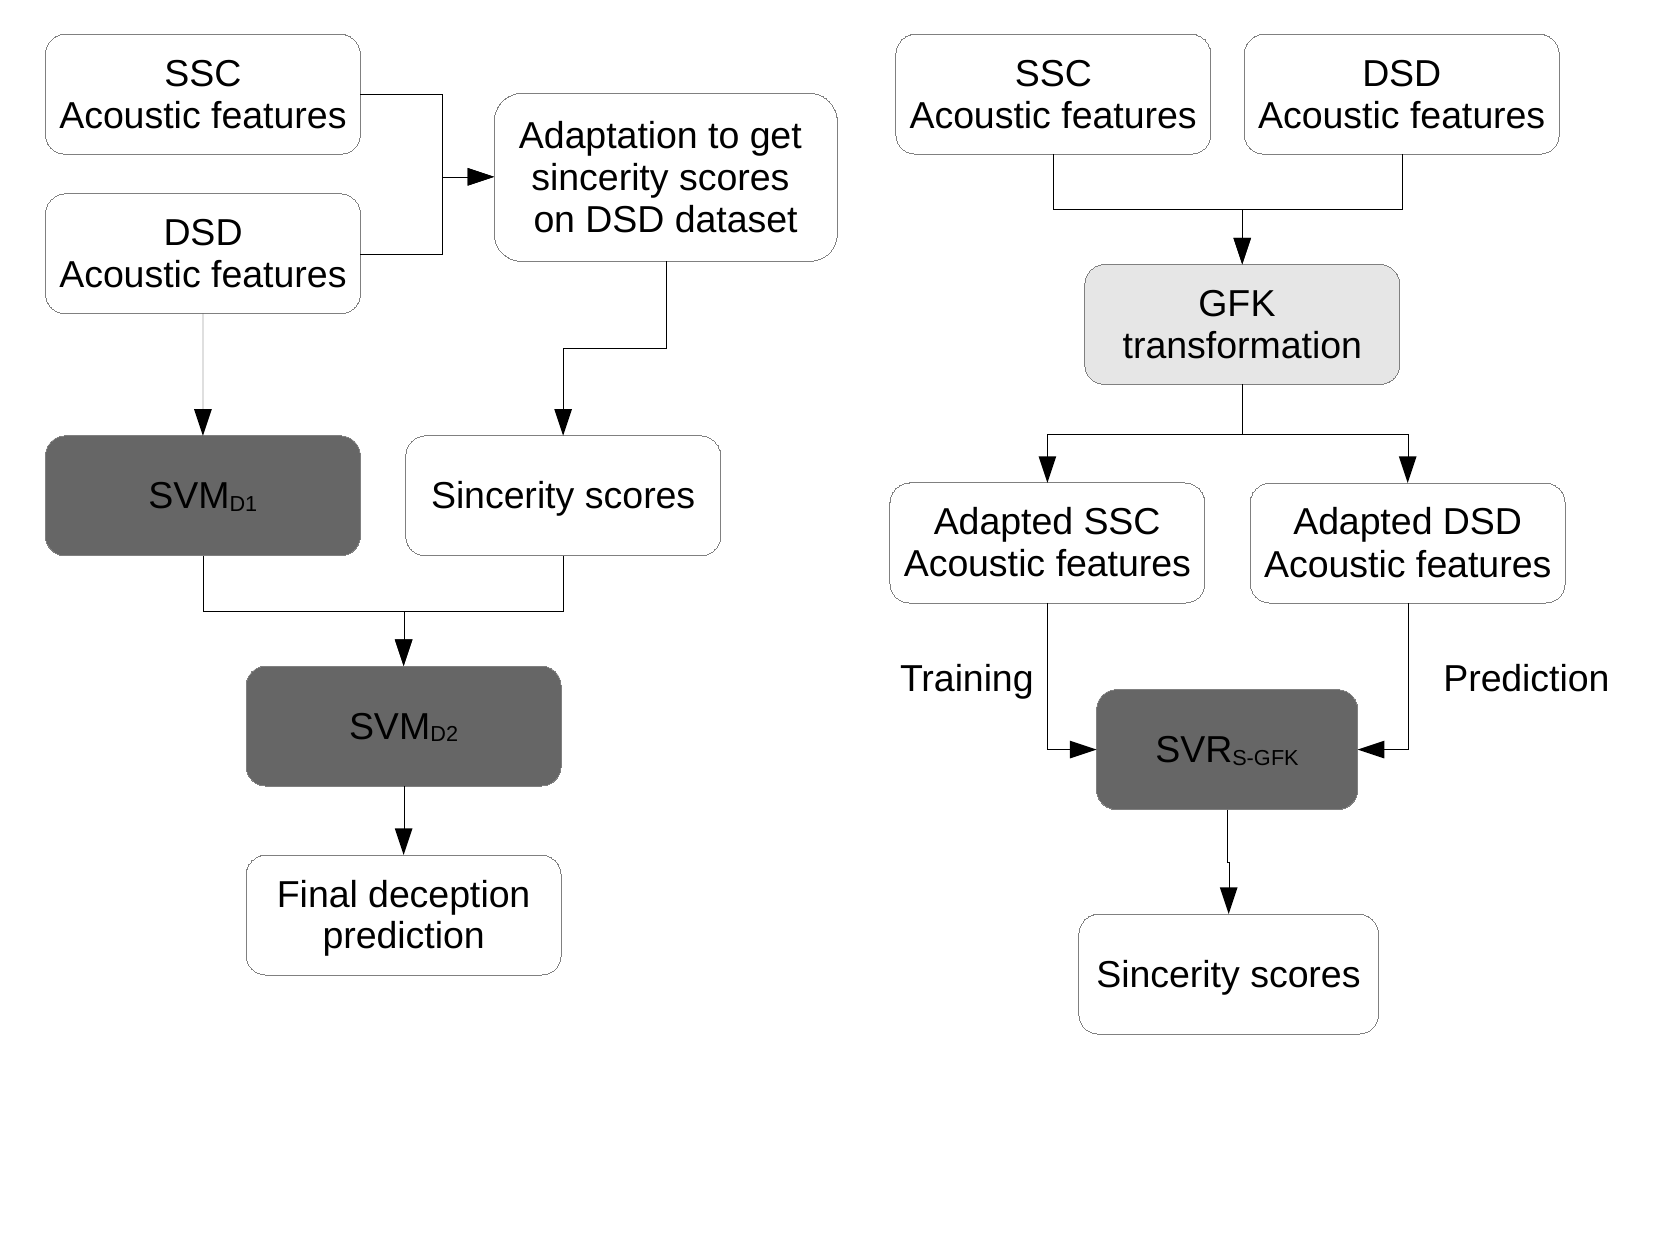

SSC
Acoustic features
SSC
Acoustic features
DSD
Acoustic features
Adaptation to get
sincerity scores
on DSD dataset
DSD
Acoustic features
GFK
transformation
SVMD1
Sincerity scores
Adapted SSC
Acoustic features
Adapted DSD
Acoustic features
Training
Prediction
SVMD2
SVRS-GFK
Final deception
prediction
Sincerity scores